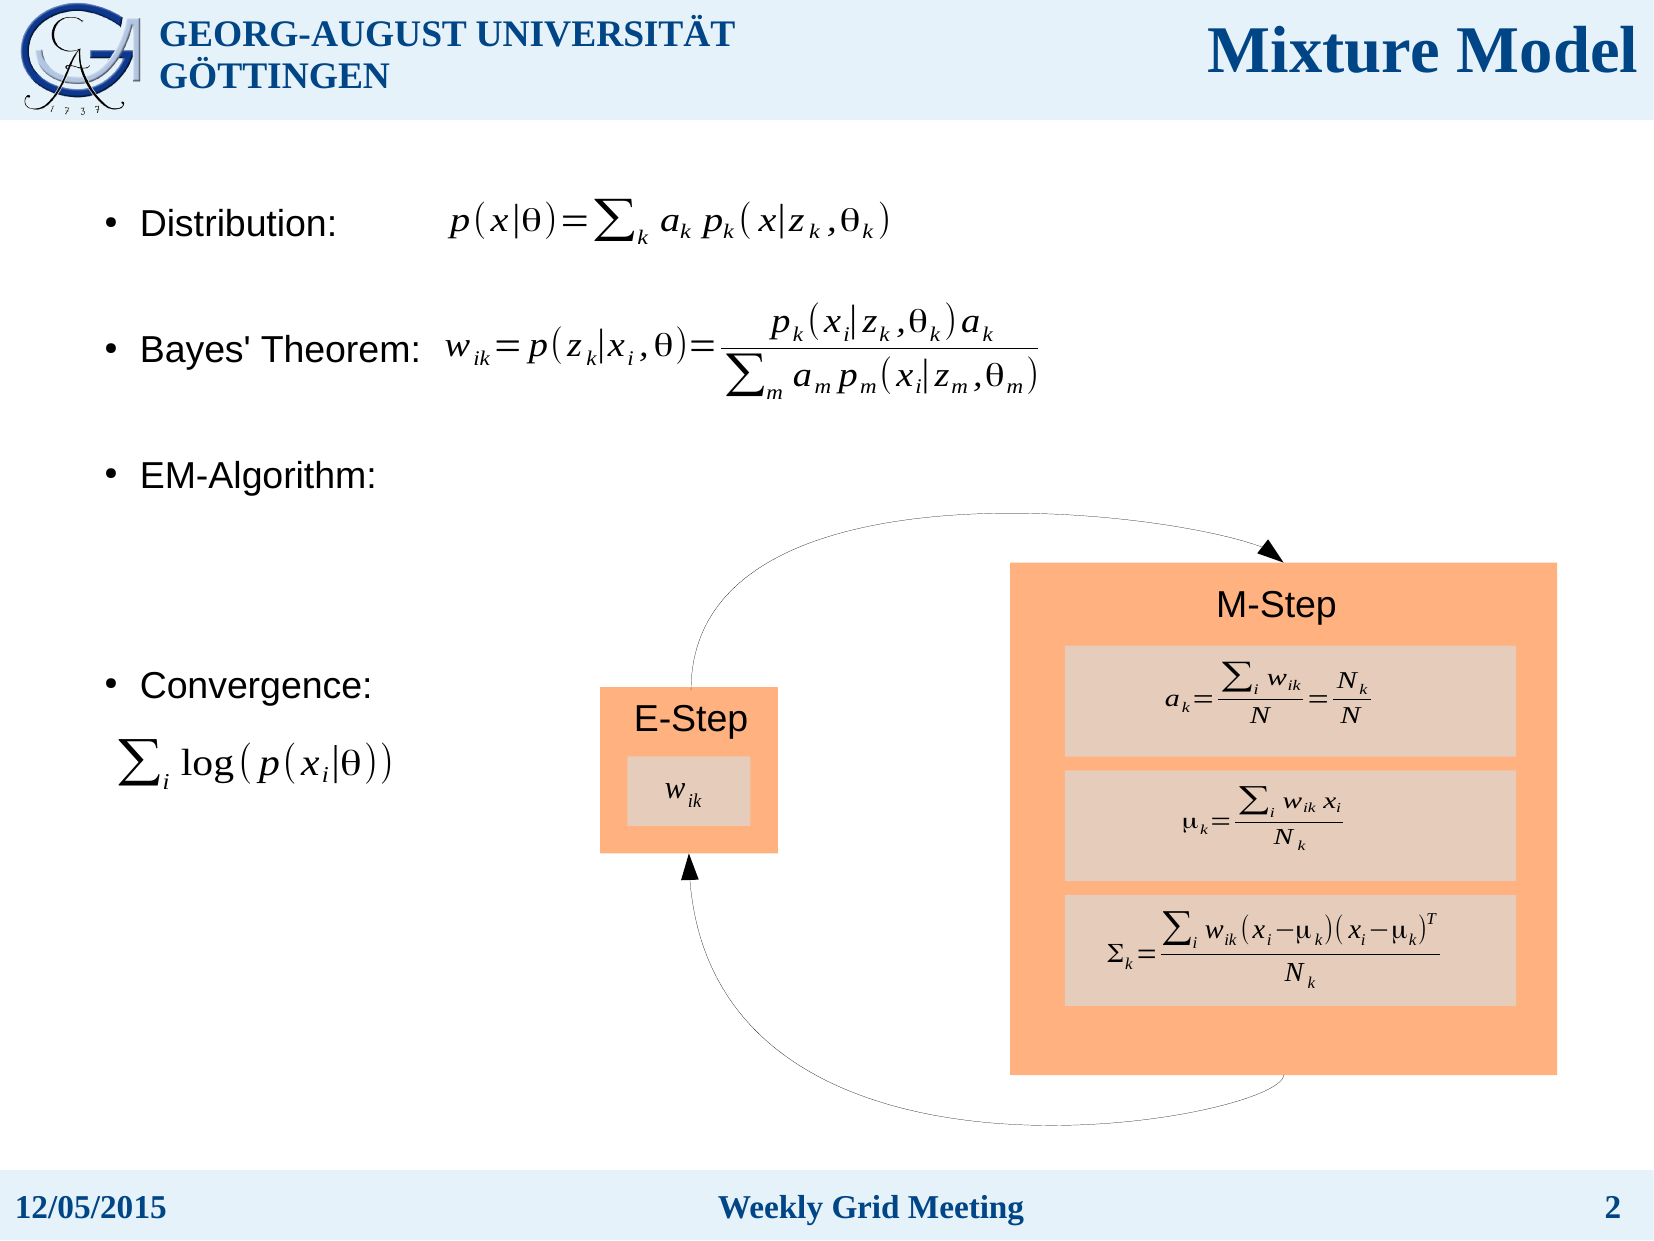

GEORG-AUGUST UNIVERSITÄT GÖTTINGEN
Mixture Model
Distribution:
Bayes' Theorem:
EM-Algorithm:
Convergence:
M-Step
E-Step
12/05/2015
Weekly Grid Meeting
2